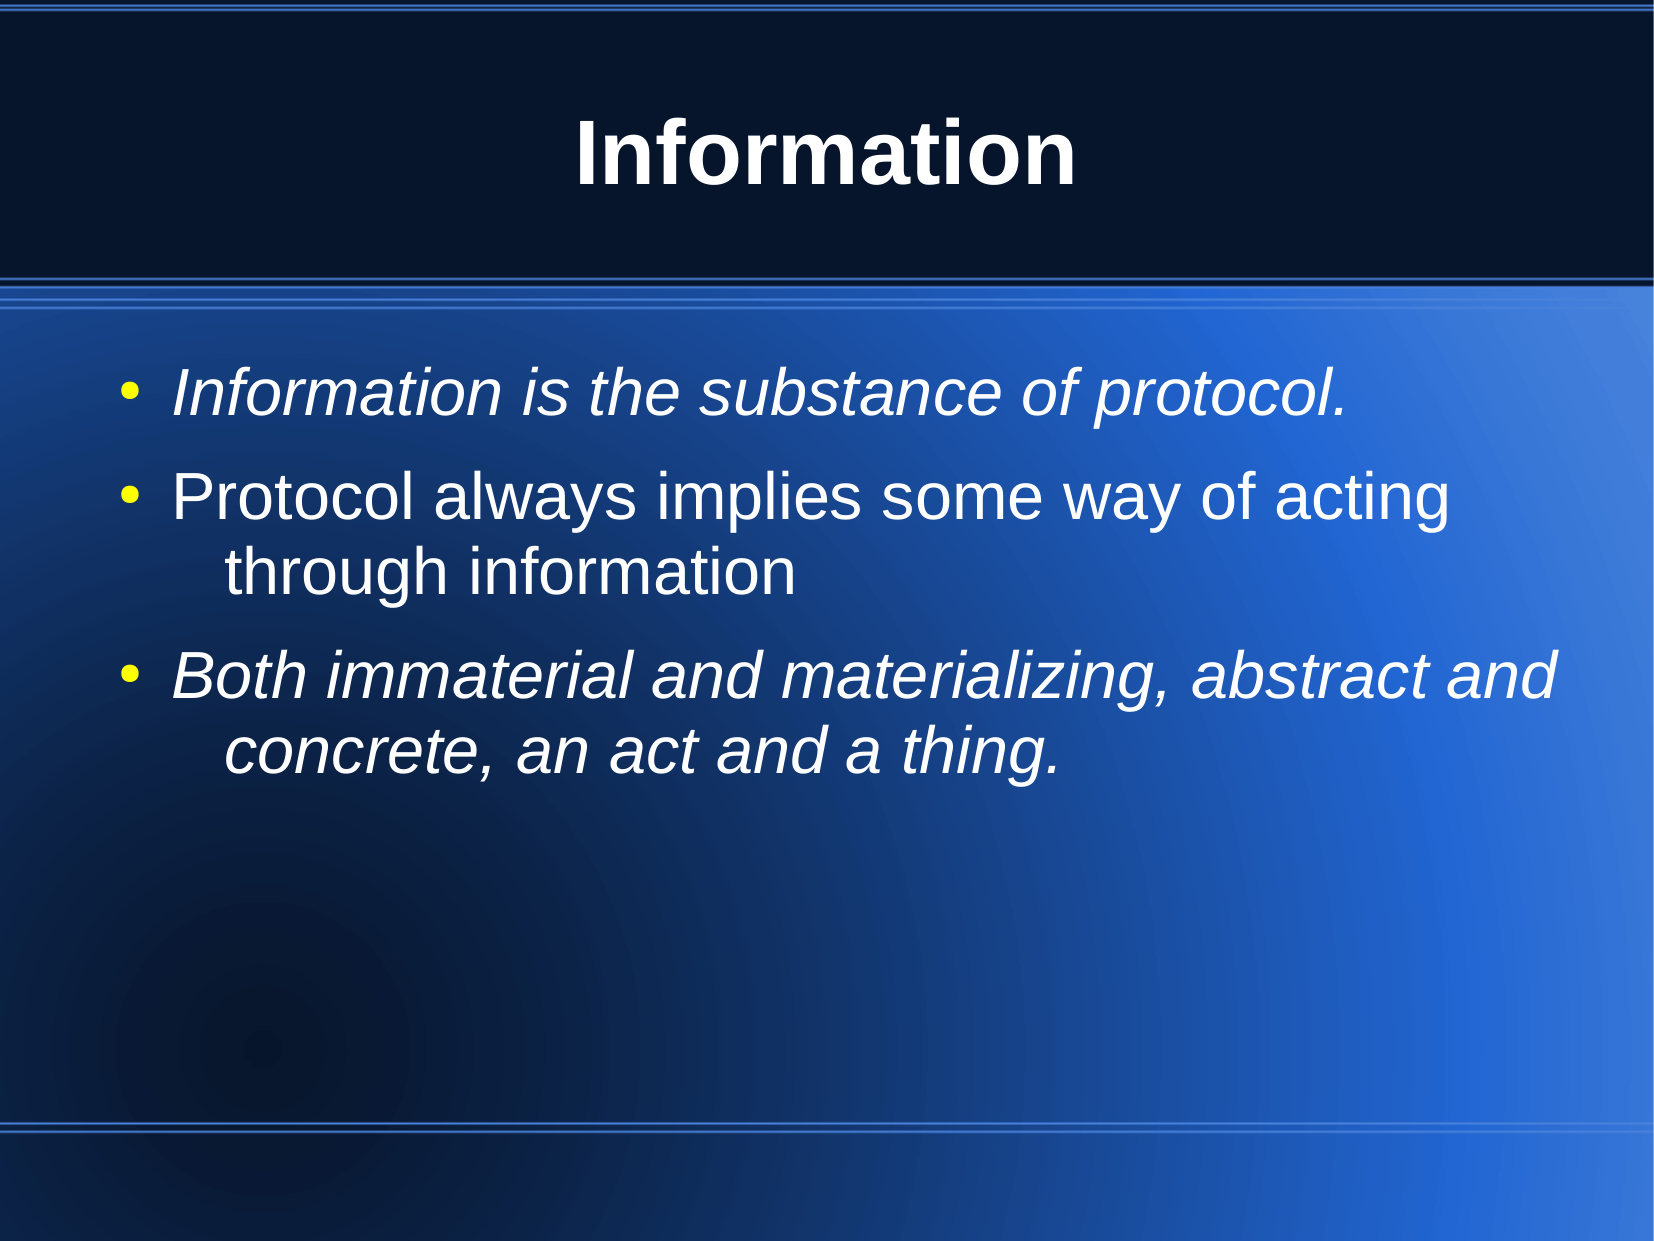

# Information
Information is the substance of protocol.
Protocol always implies some way of acting through information
Both immaterial and materializing, abstract and concrete, an act and a thing.